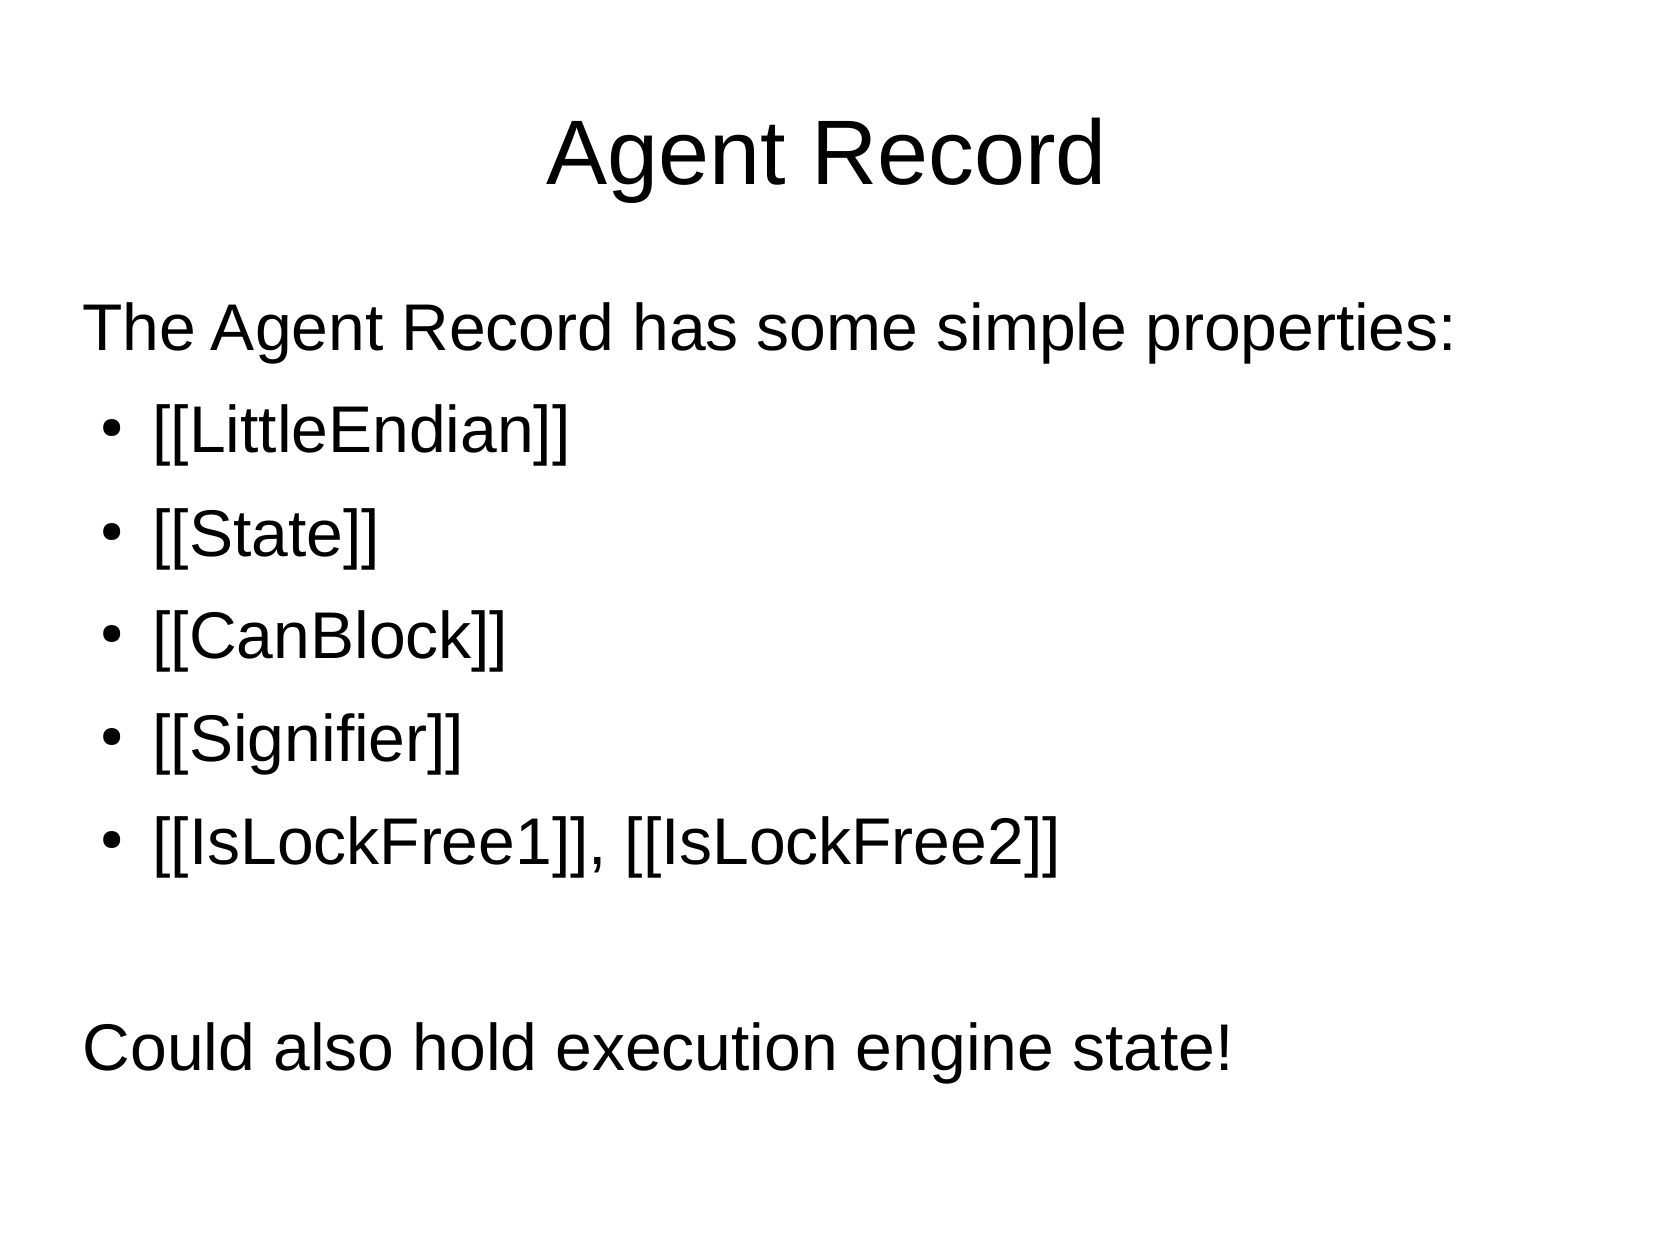

# Agent Record
The Agent Record has some simple properties:
[[LittleEndian]]
[[State]]
[[CanBlock]]
[[Signifier]]
[[IsLockFree1]], [[IsLockFree2]]
Could also hold execution engine state!